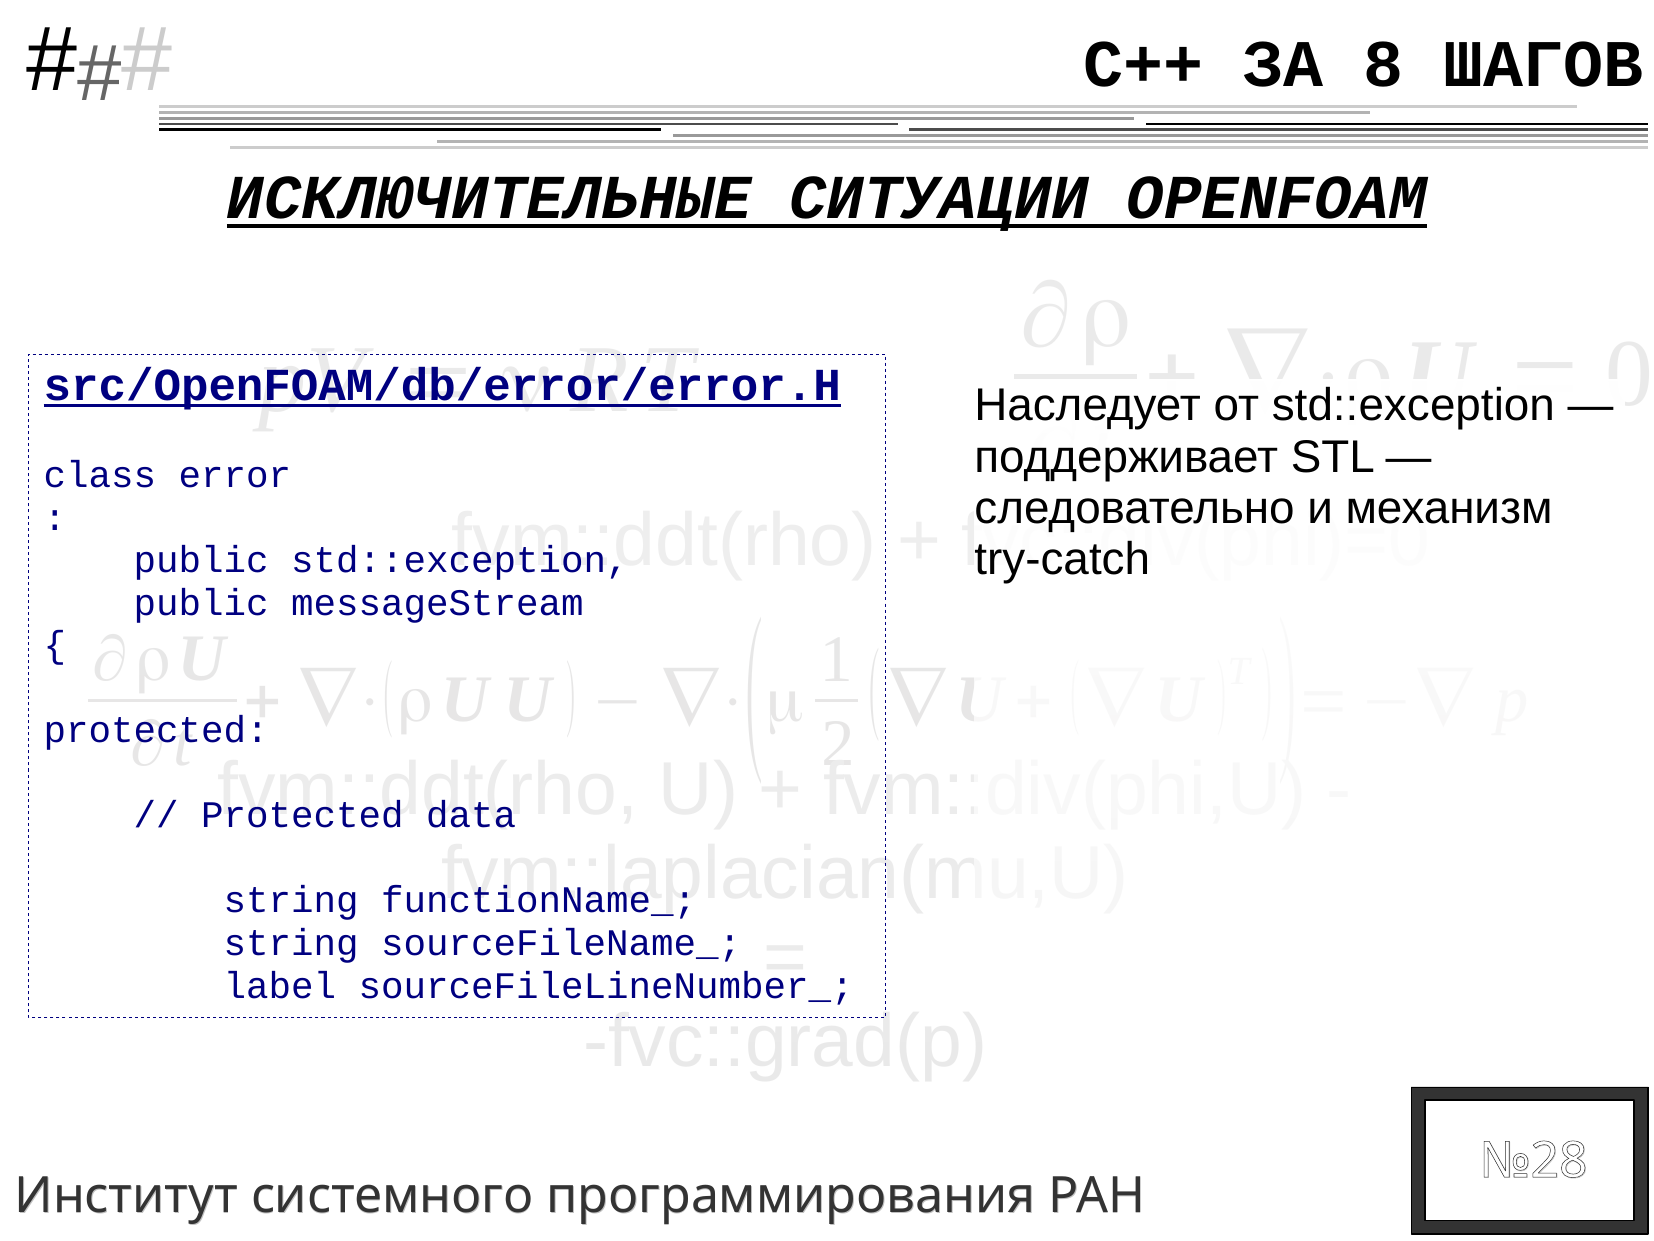

# ИСКЛЮЧИТЕЛЬНЫЕ СИТУАЦИИ OPENFOAM
src/OpenFOAM/db/error/error.H
class error
:
 public std::exception,
 public messageStream
{
protected:
 // Protected data
 string functionName_;
 string sourceFileName_;
 label sourceFileLineNumber_;
Наследует от std::exception — поддерживает STL — следовательно и механизм try-catch